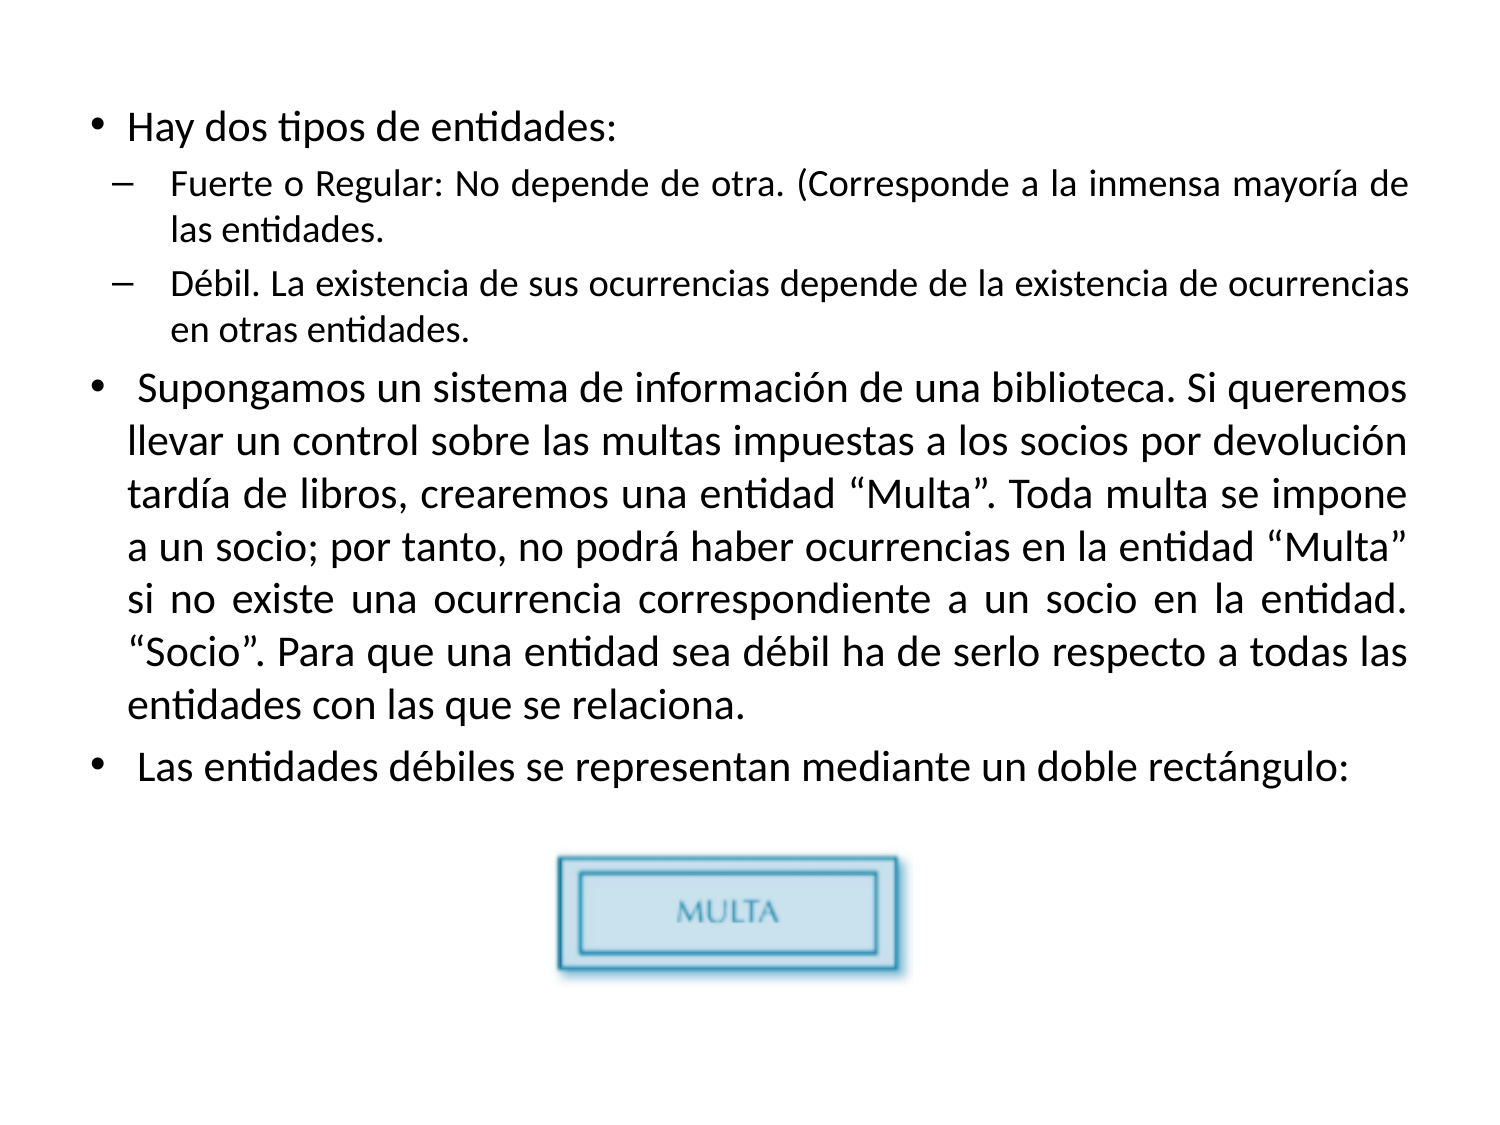

# Hay dos tipos de entidades:
Fuerte o Regular: No depende de otra. (Corresponde a la inmensa mayoría de las entidades.
Débil. La existencia de sus ocurrencias depende de la existencia de ocurrencias en otras entidades.
 Supongamos un sistema de información de una biblioteca. Si queremos llevar un control sobre las multas impuestas a los socios por devolución tardía de libros, crearemos una entidad “Multa”. Toda multa se impone a un socio; por tanto, no podrá haber ocurrencias en la entidad “Multa” si no existe una ocurrencia correspondiente a un socio en la entidad. “Socio”. Para que una entidad sea débil ha de serlo respecto a todas las entidades con las que se relaciona.
 Las entidades débiles se representan mediante un doble rectángulo: